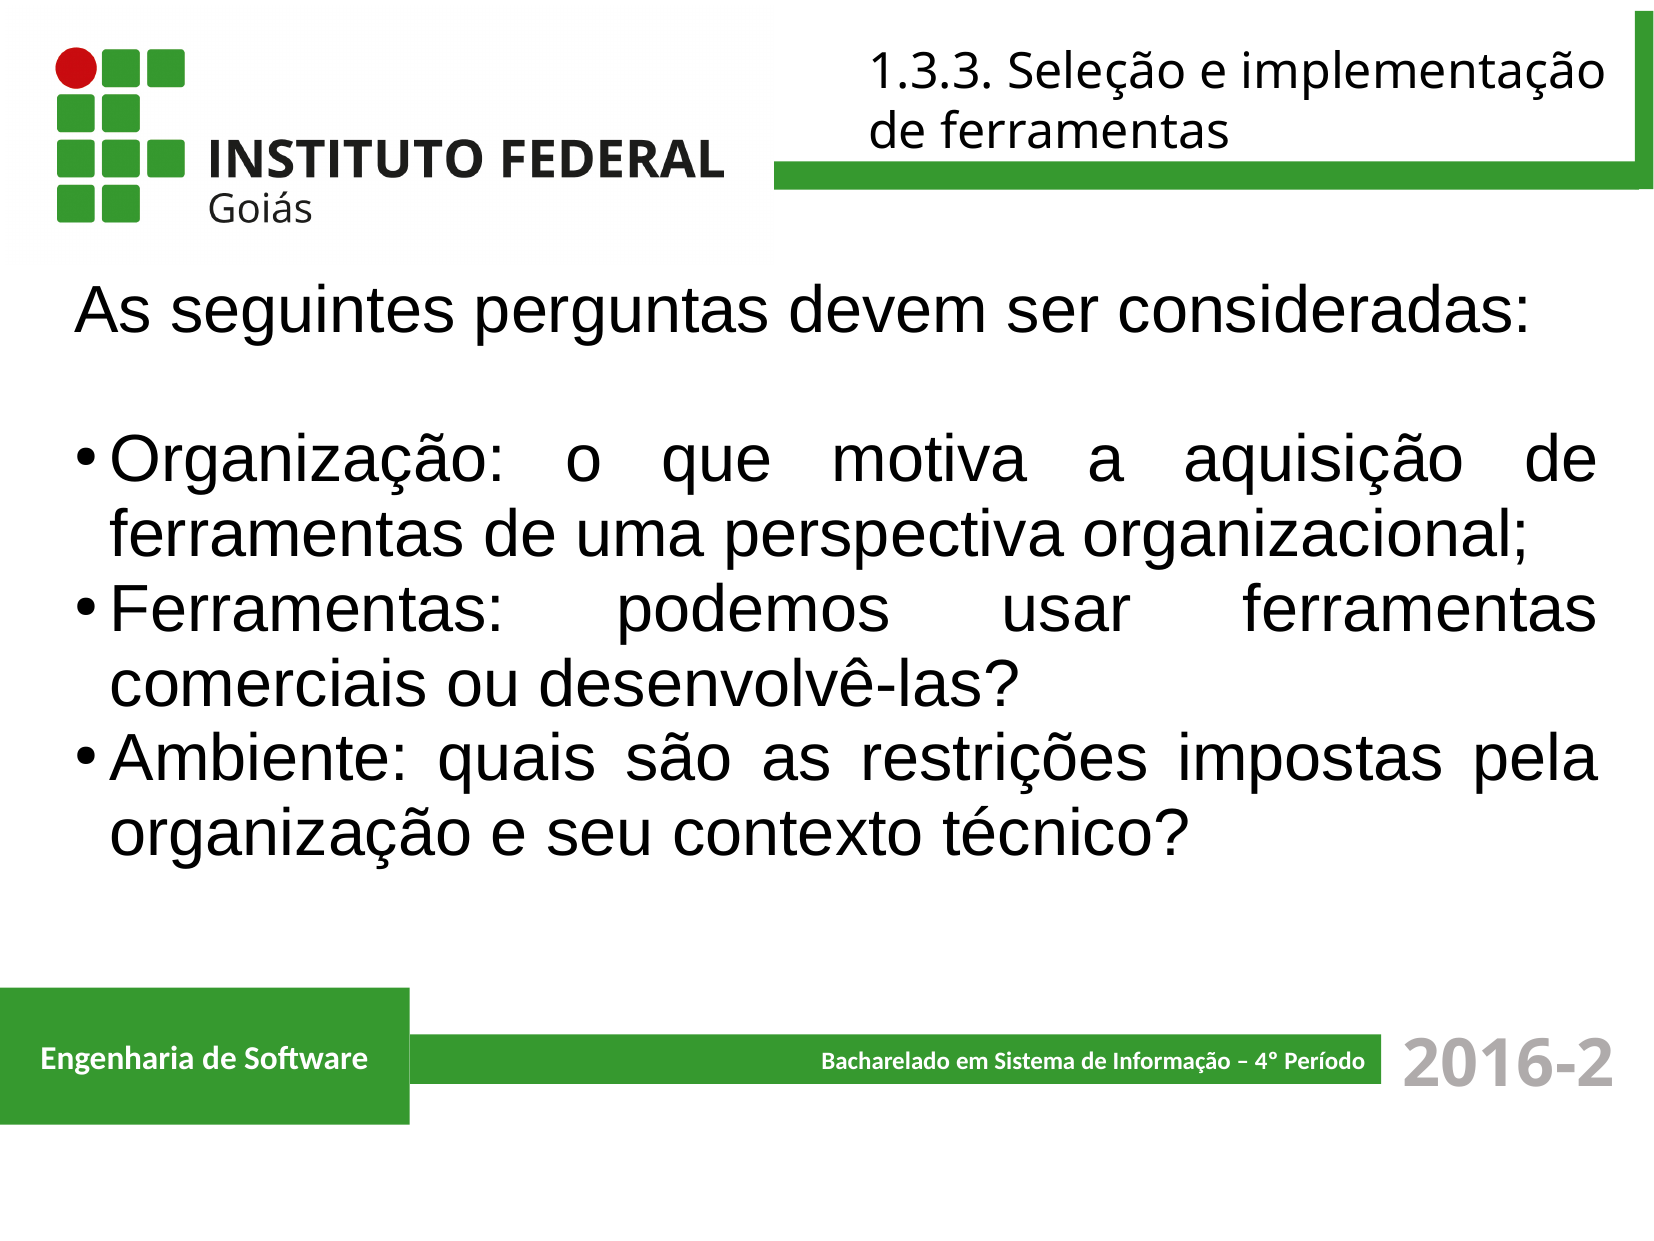

1.3.3. Seleção e implementação
de ferramentas
As seguintes perguntas devem ser consideradas:
Organização: o que motiva a aquisição de ferramentas de uma perspectiva organizacional;
Ferramentas: podemos usar ferramentas comerciais ou desenvolvê-las?
Ambiente: quais são as restrições impostas pela organização e seu contexto técnico?
Engenharia de Software
2016-2
Bacharelado em Sistema de Informação – 4º Período